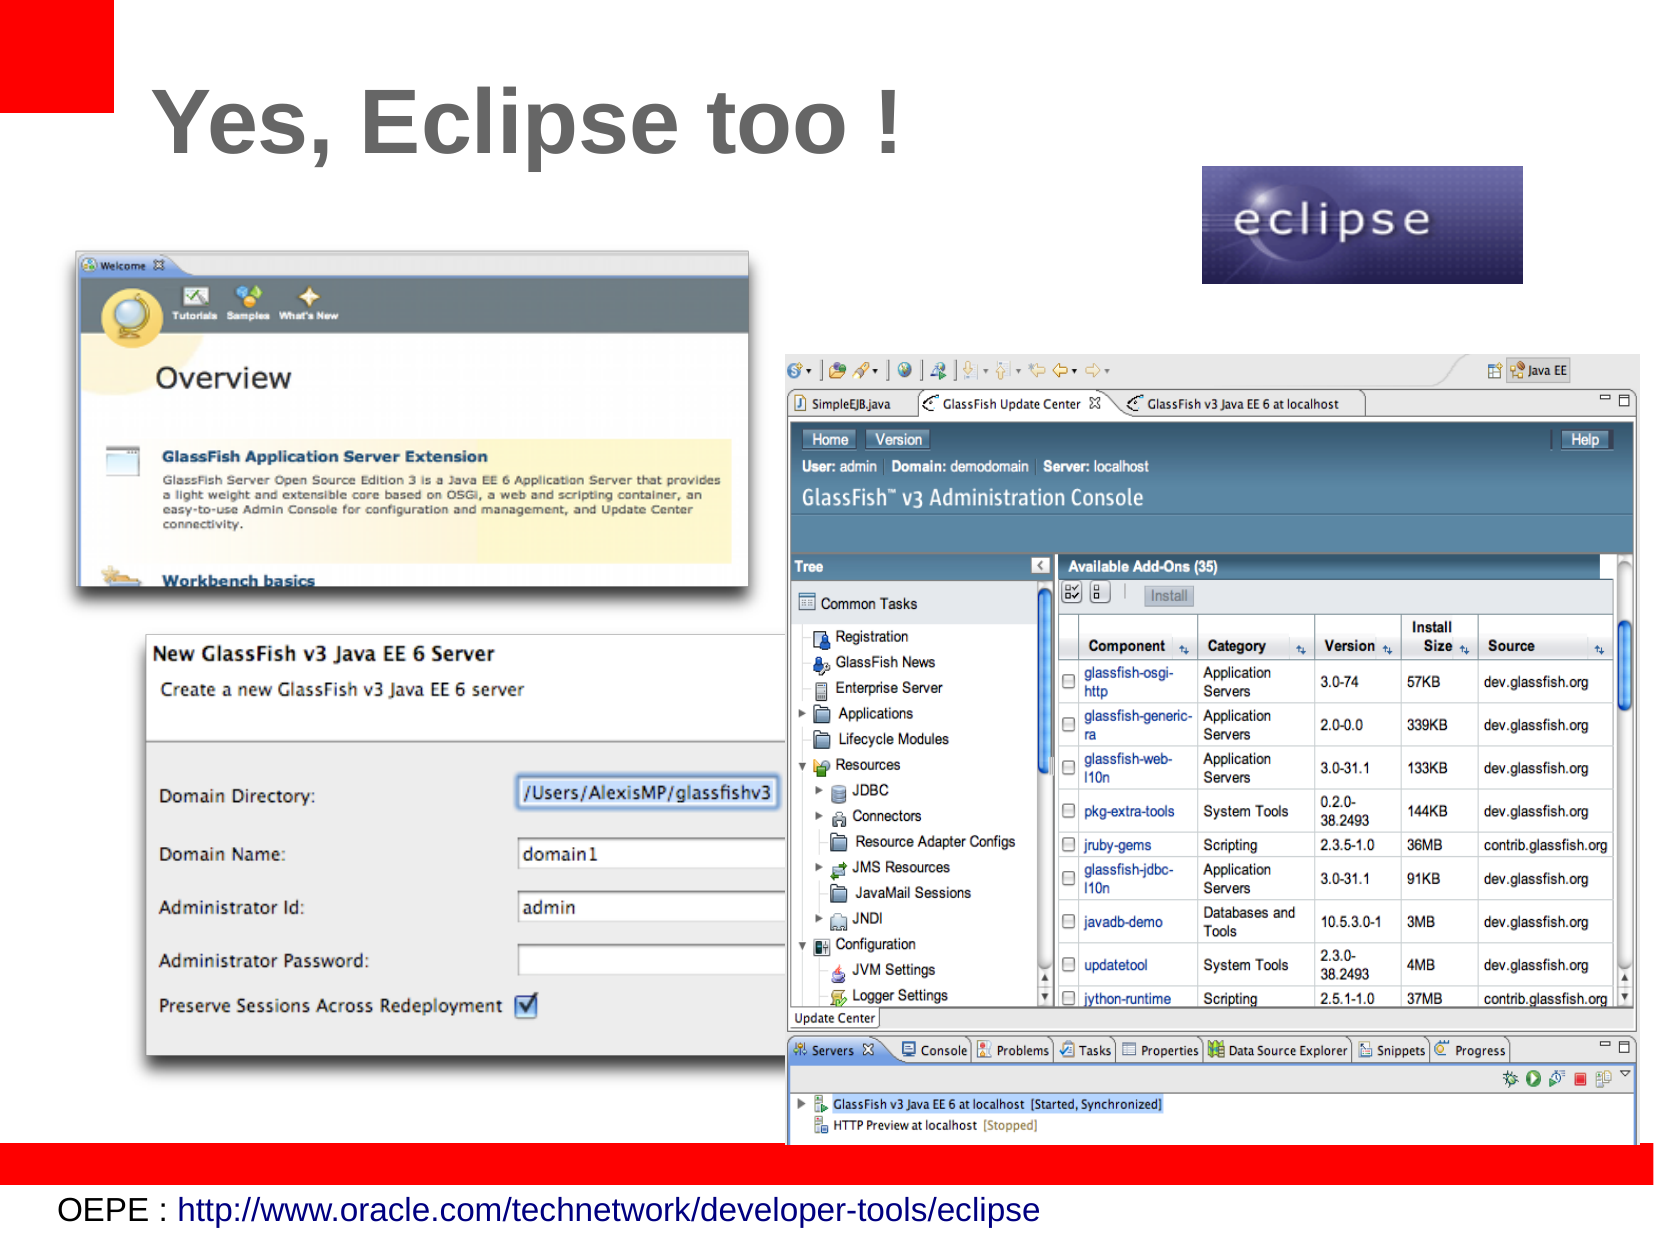

# Yes, Eclipse too !
OEPE : http://www.oracle.com/technetwork/developer-tools/eclipse